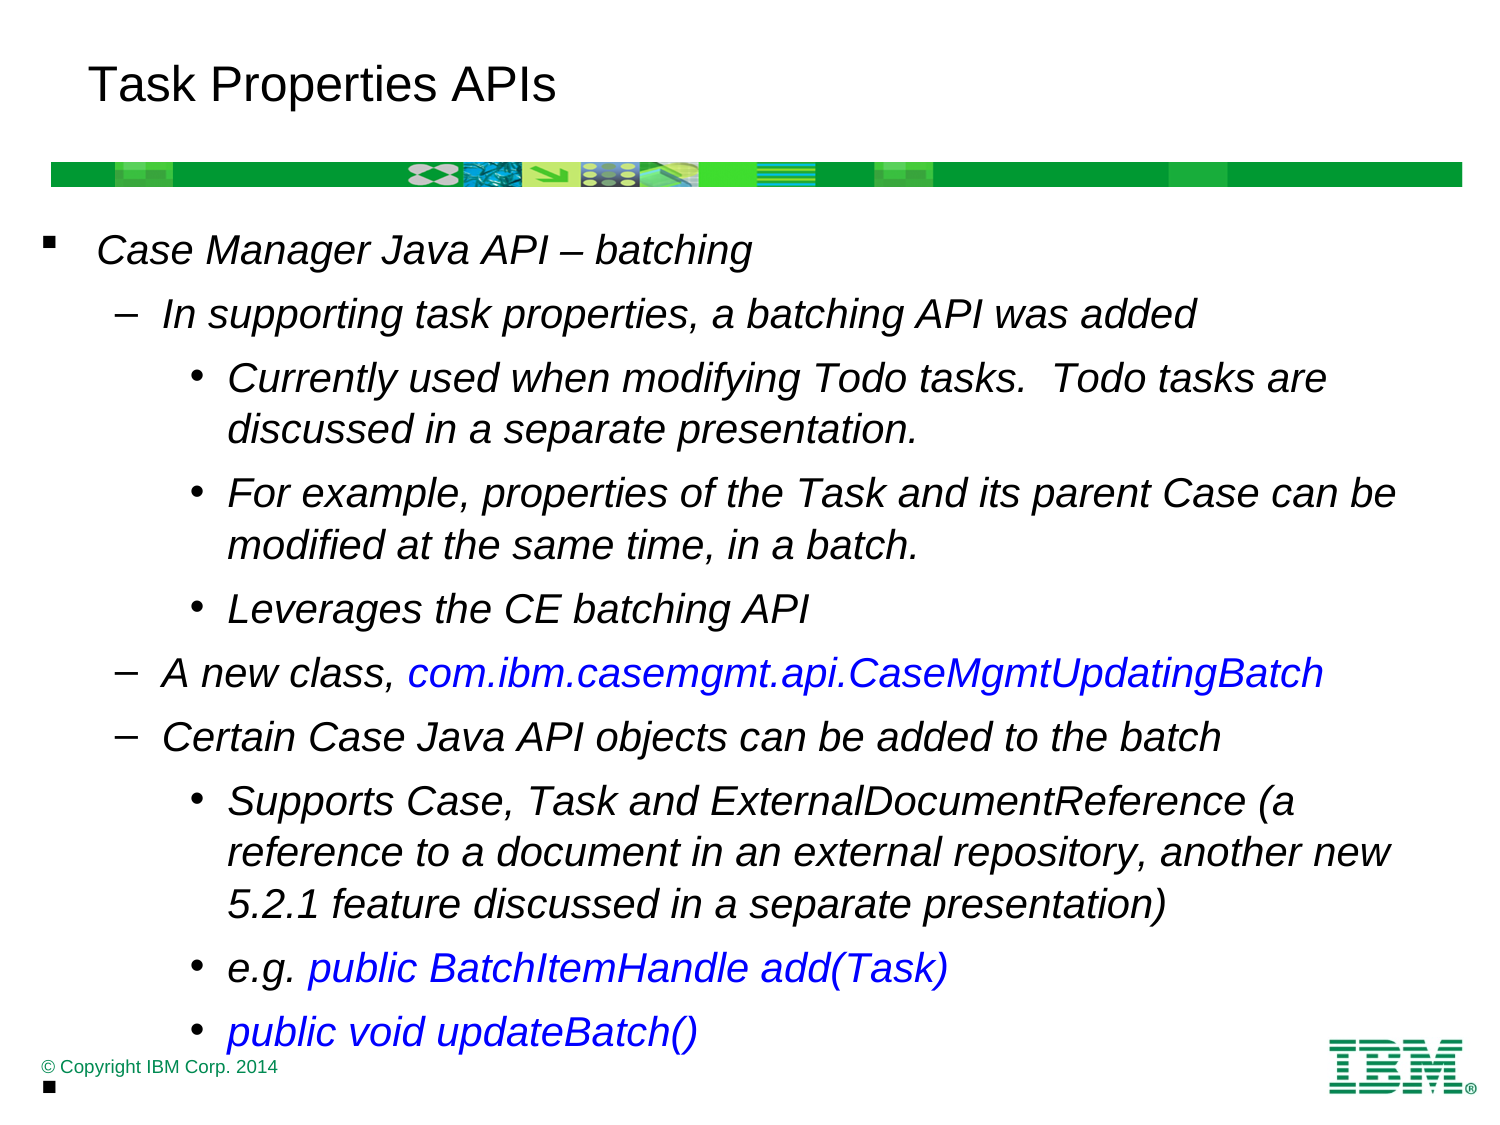

# Task Properties APIs
Case Manager Java API – batching
In supporting task properties, a batching API was added
Currently used when modifying Todo tasks. Todo tasks are discussed in a separate presentation.
For example, properties of the Task and its parent Case can be modified at the same time, in a batch.
Leverages the CE batching API
A new class, com.ibm.casemgmt.api.CaseMgmtUpdatingBatch
Certain Case Java API objects can be added to the batch
Supports Case, Task and ExternalDocumentReference (a reference to a document in an external repository, another new 5.2.1 feature discussed in a separate presentation)
e.g. public BatchItemHandle add(Task)
public void updateBatch()